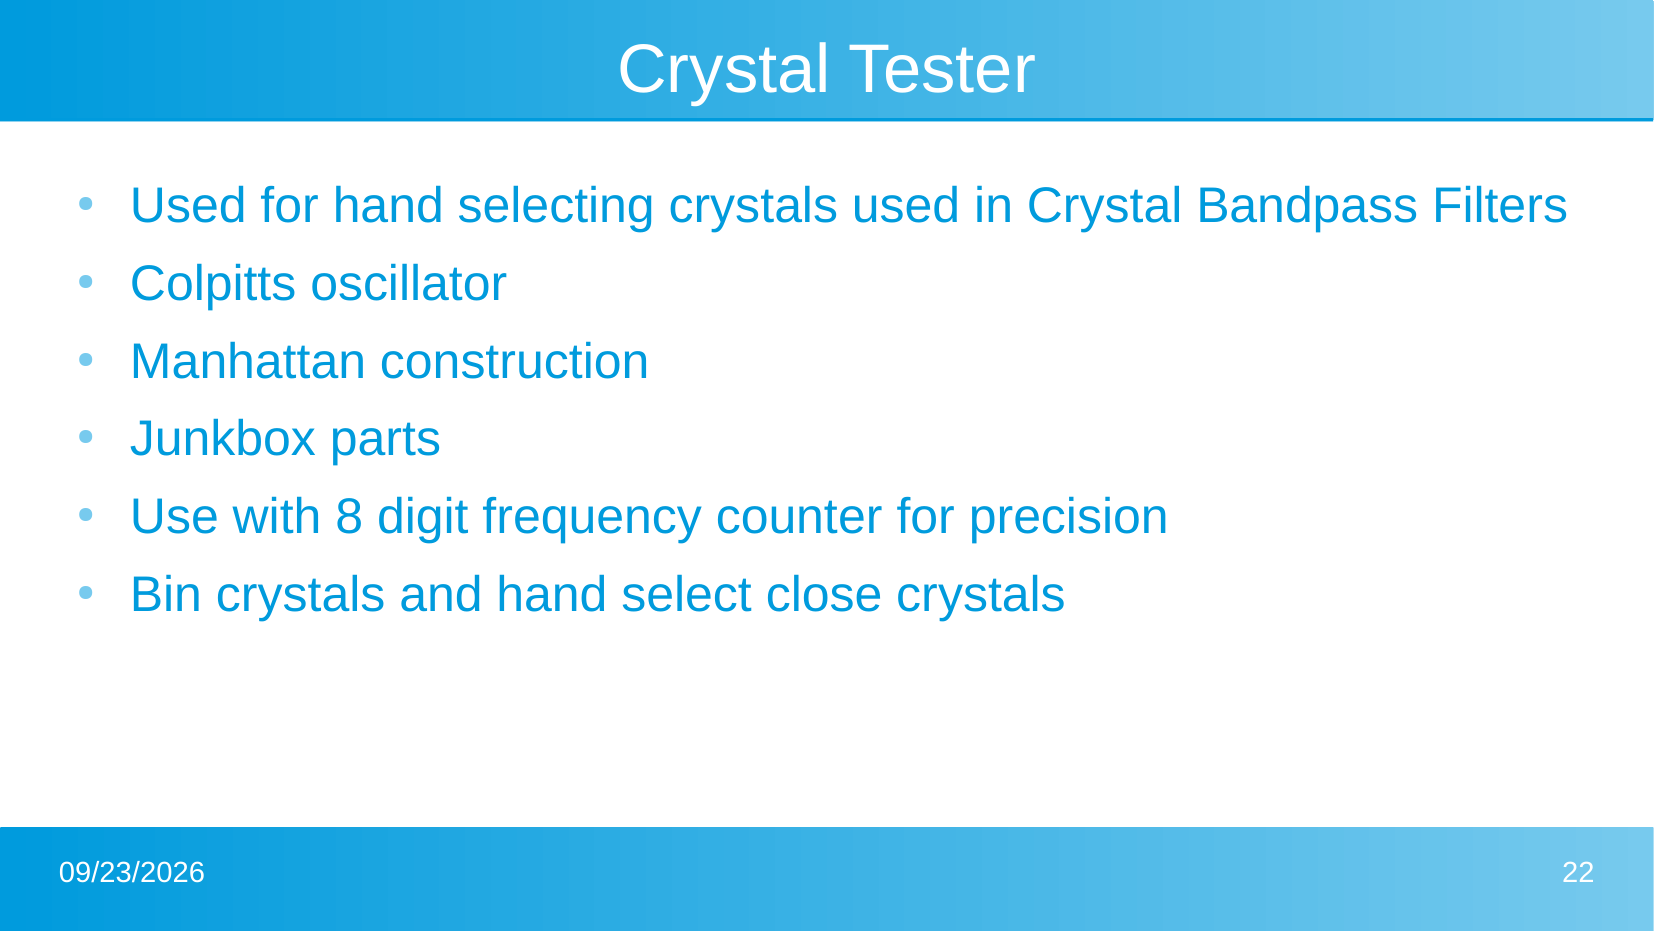

# Crystal Tester
Used for hand selecting crystals used in Crystal Bandpass Filters
Colpitts oscillator
Manhattan construction
Junkbox parts
Use with 8 digit frequency counter for precision
Bin crystals and hand select close crystals
22